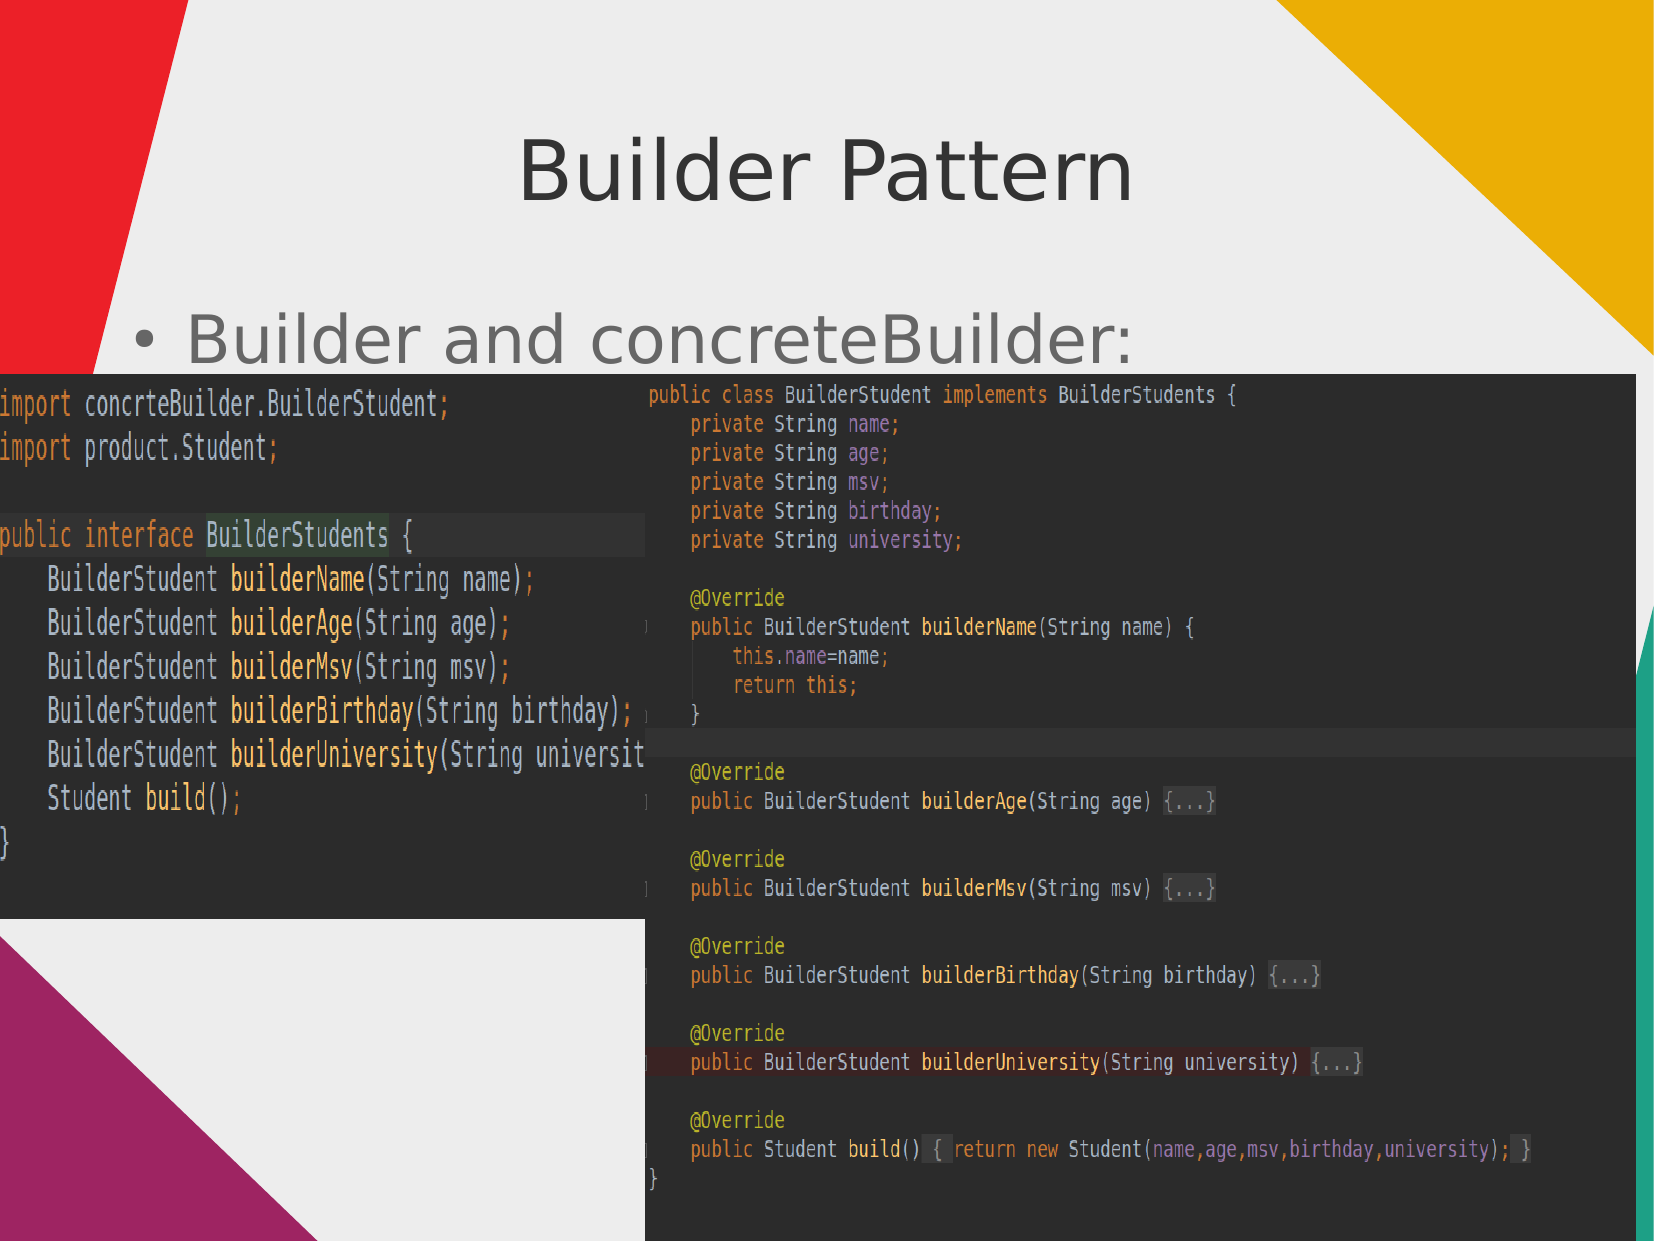

# Builder Pattern
Builder and concreteBuilder:
21